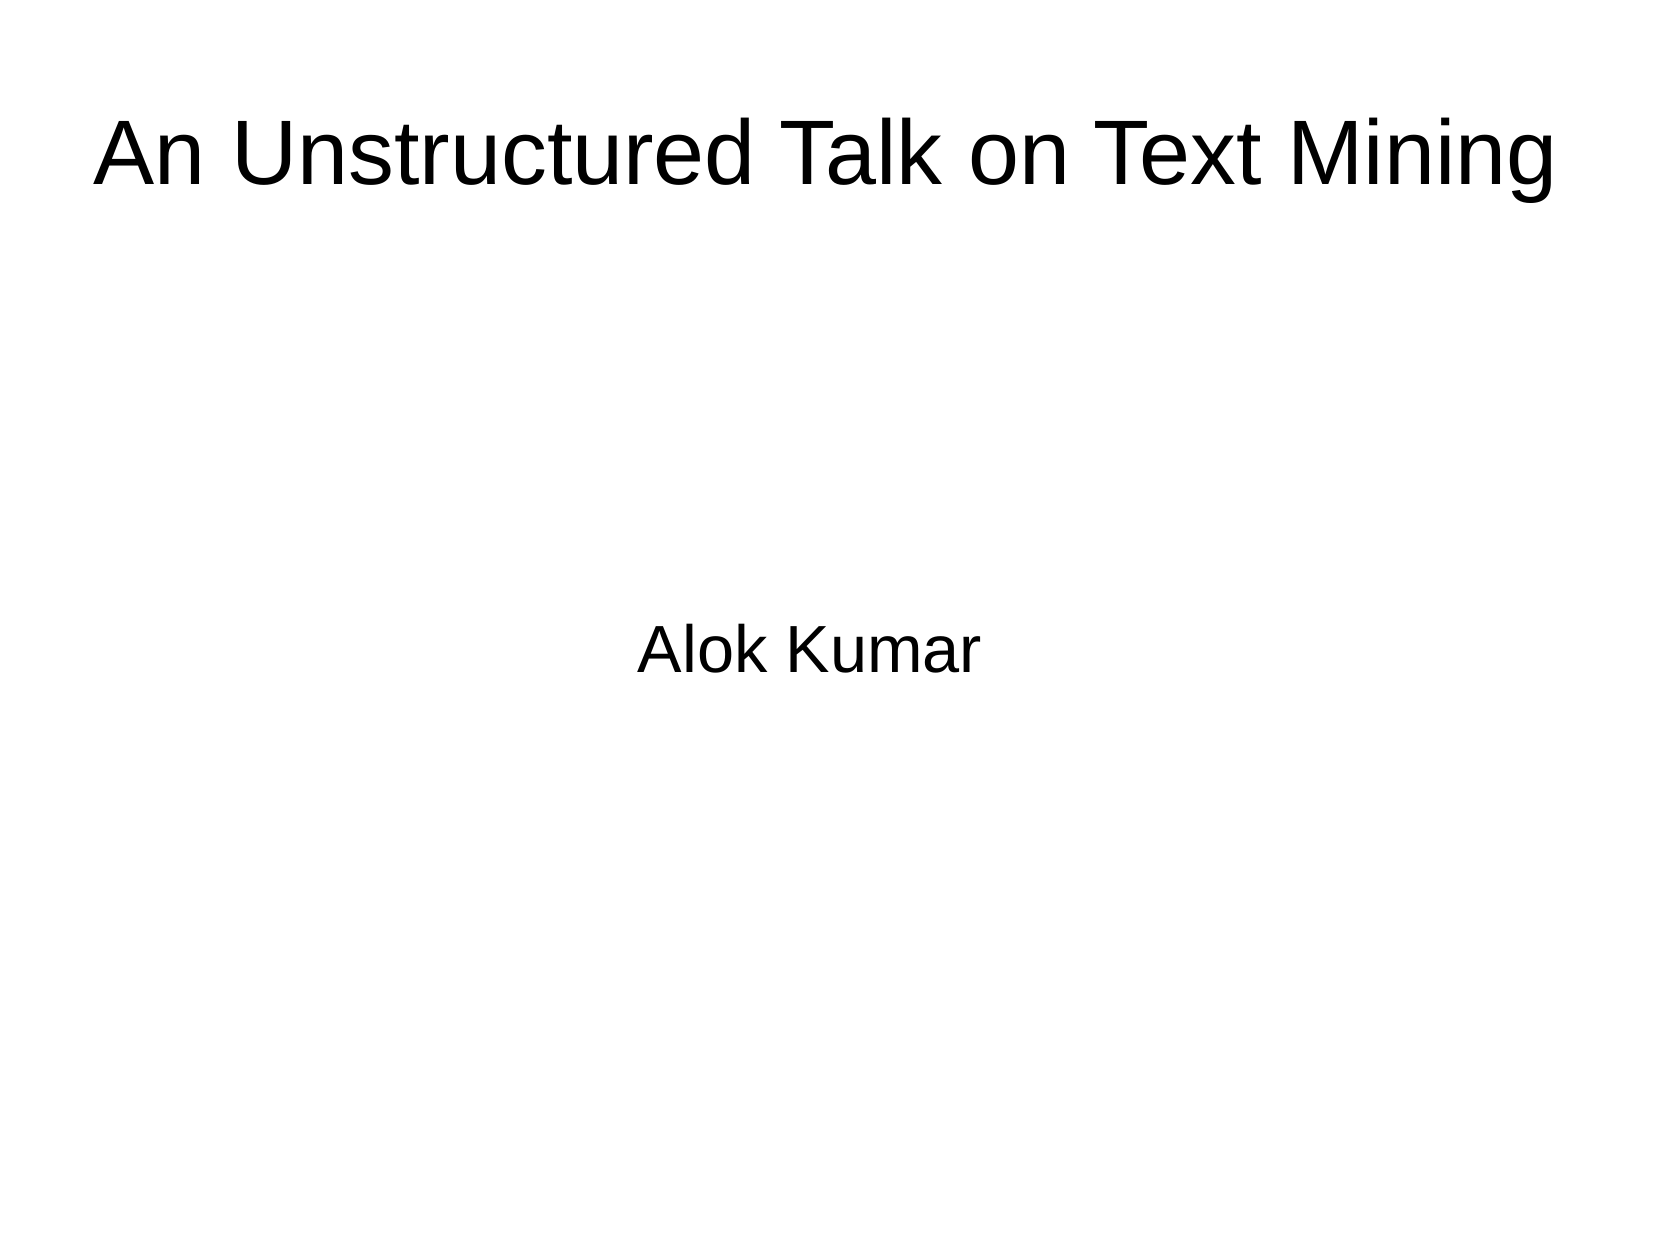

# An Unstructured Talk on Text Mining
Alok Kumar